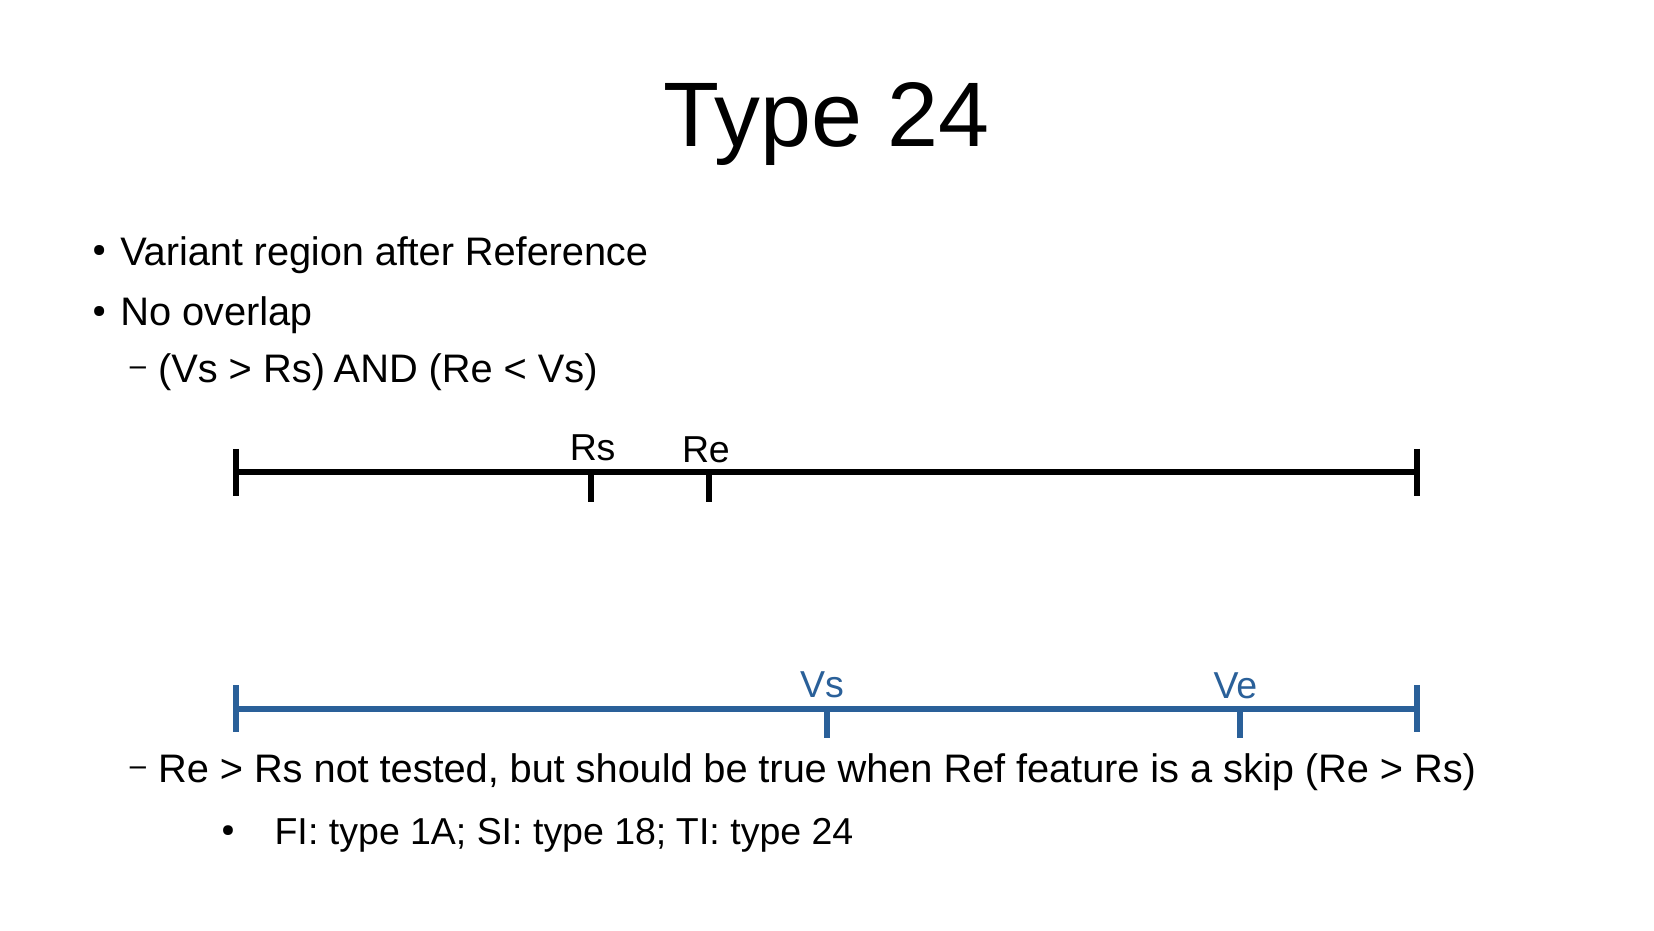

Type 24
# Variant region after Reference
No overlap
(Vs > Rs) AND (Re < Vs)
Re > Rs not tested, but should be true when Ref feature is a skip (Re > Rs)
Rs
Re
Vs
Ve
FI: type 1A; SI: type 18; TI: type 24